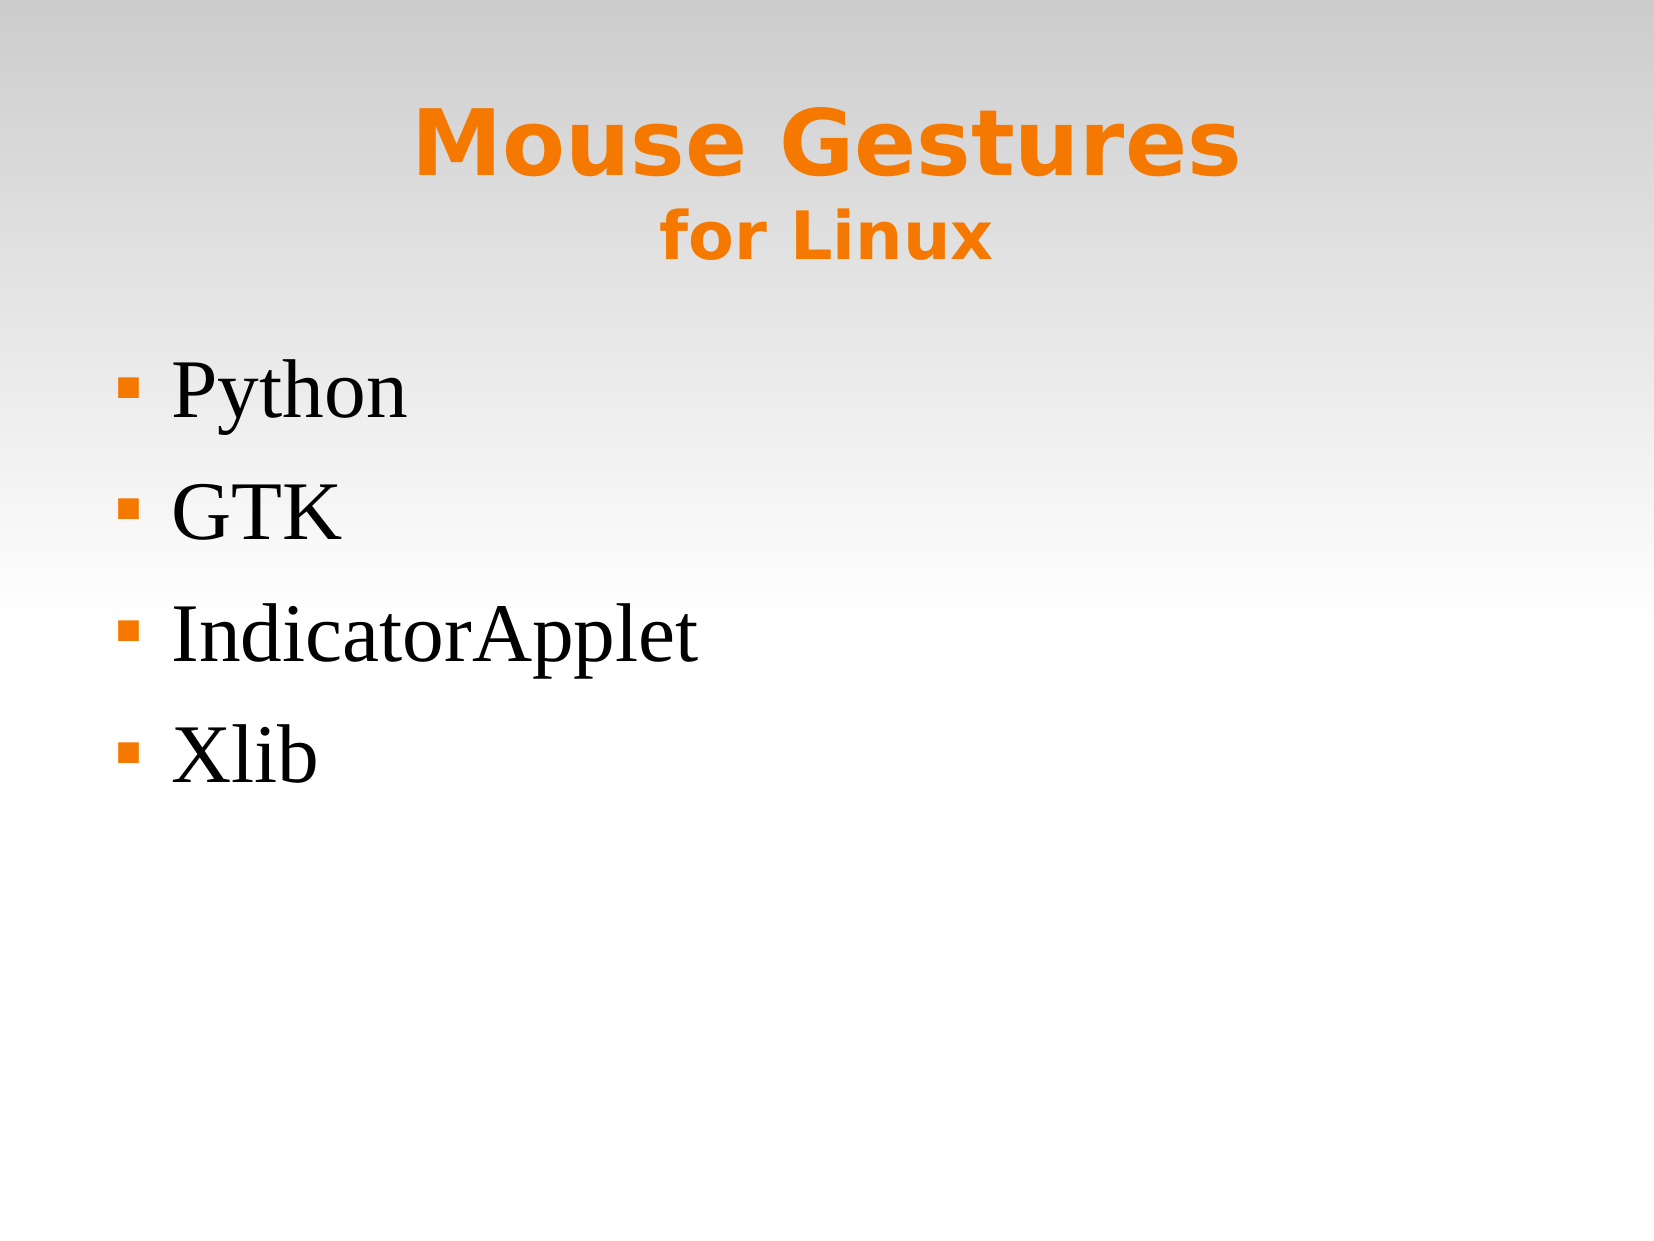

# Mouse Gestures for Linux
Python
GTK
IndicatorApplet
Xlib